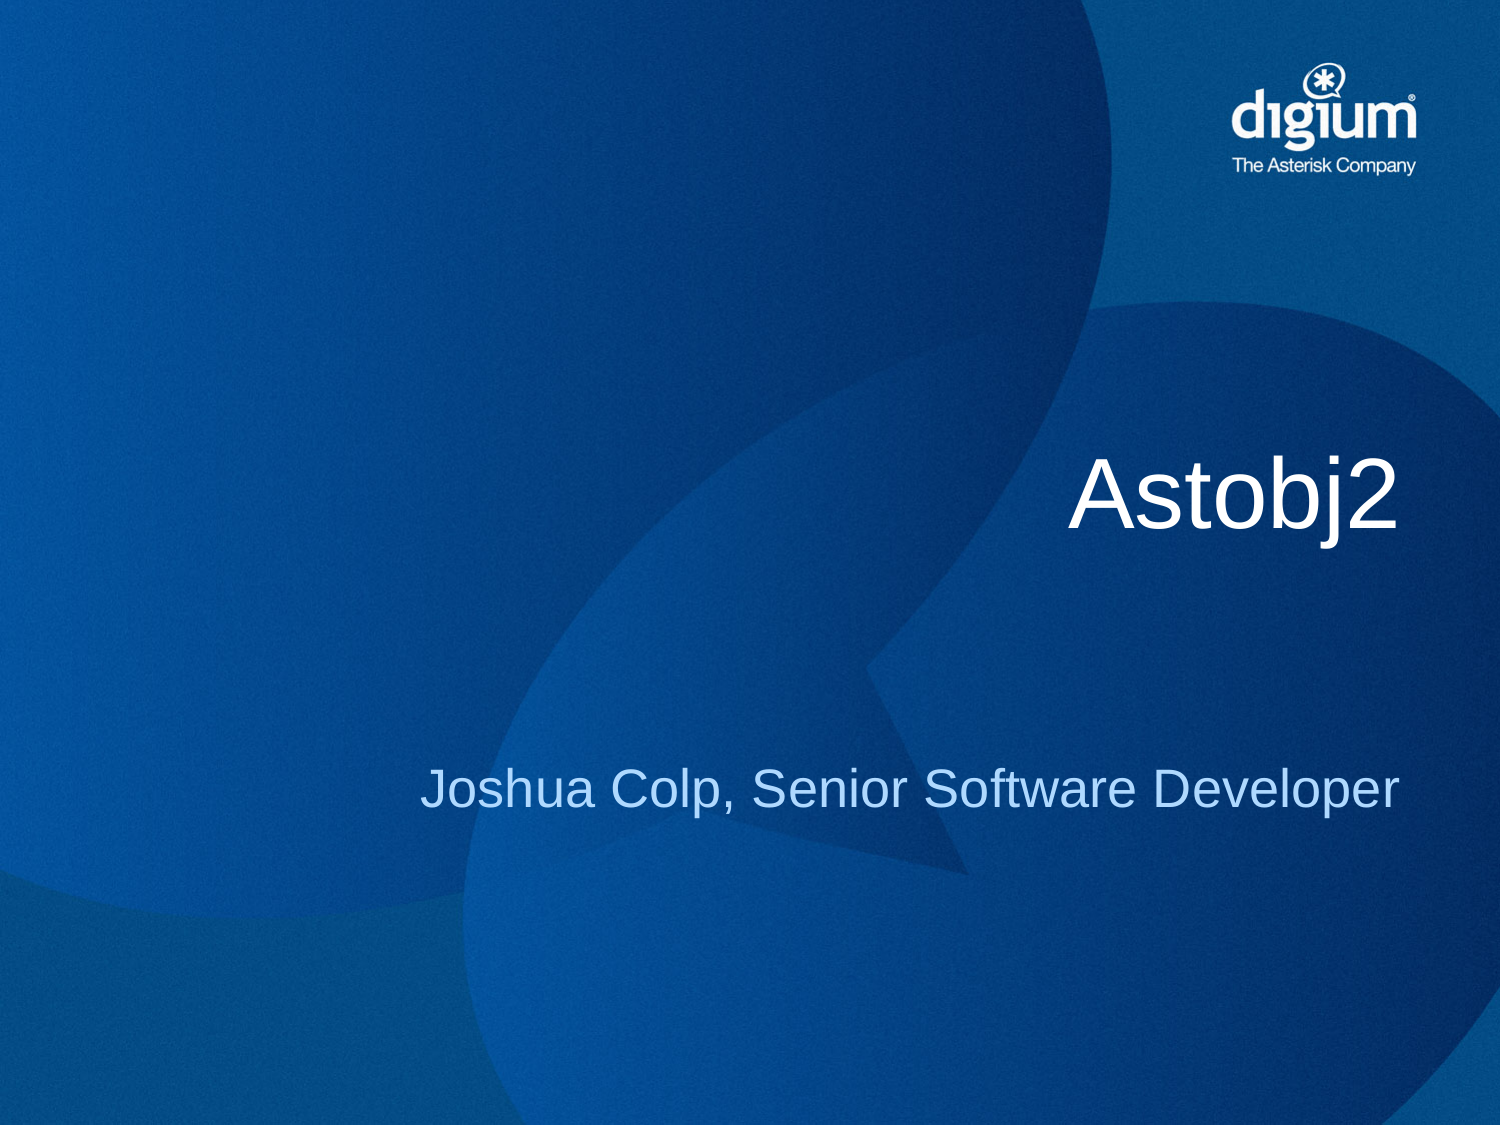

# Astobj2
Joshua Colp, Senior Software Developer